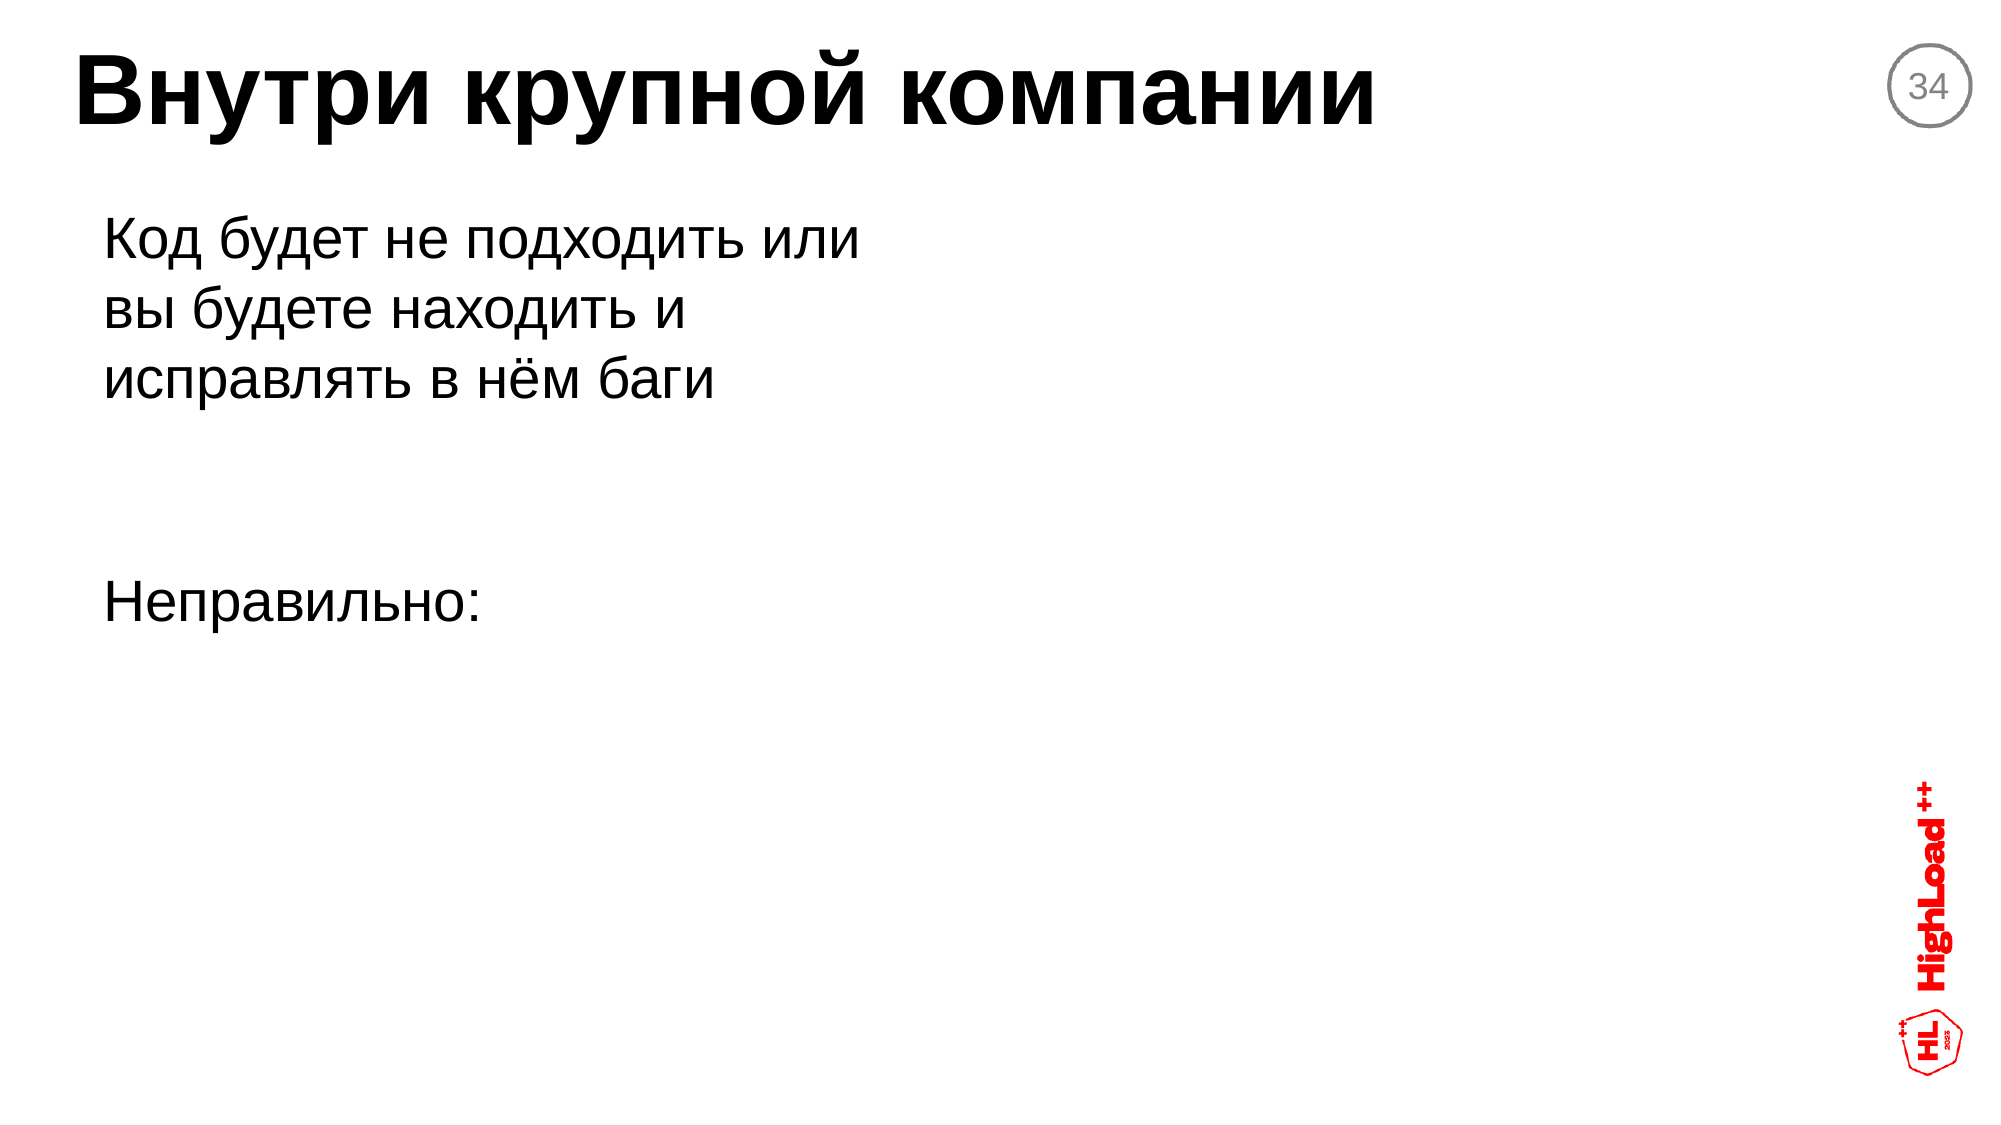

# Внутри крупной компании
34
Код будет не подходить или вы будете находить и исправлять в нём баги
Неправильно: